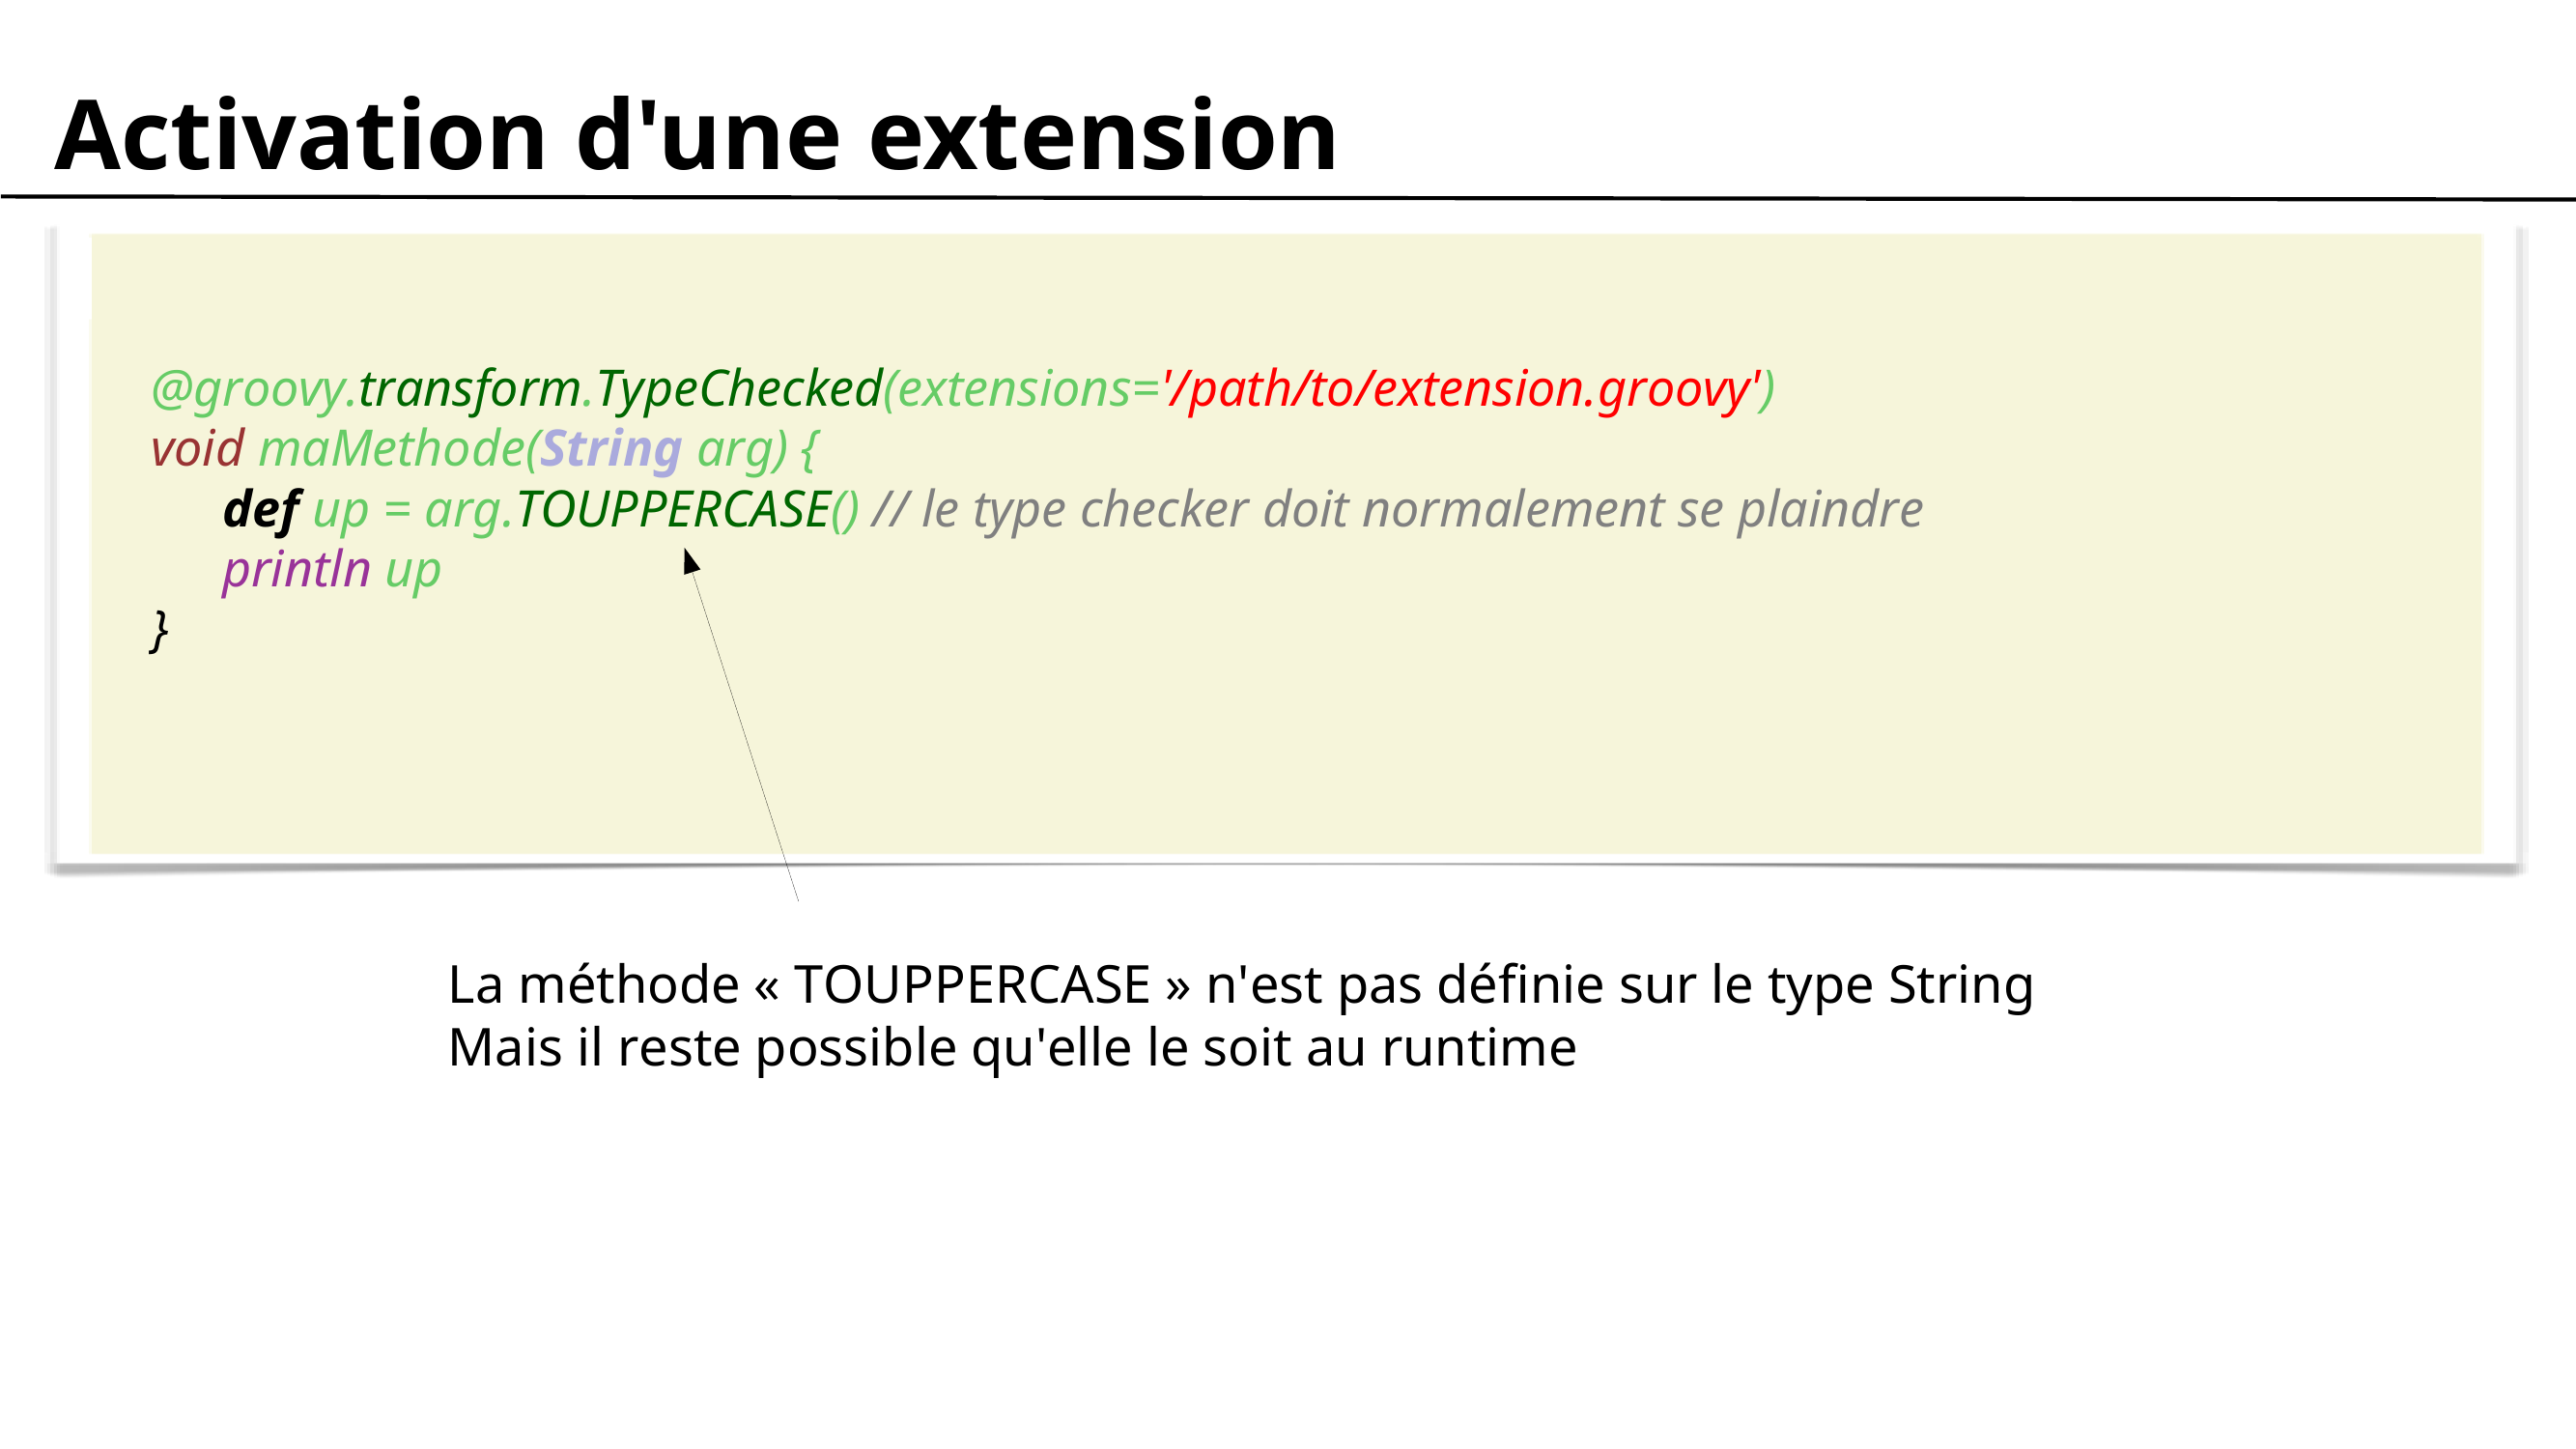

# Activation d'une extension
@groovy.transform.TypeChecked(extensions='/path/to/extension.groovy')
void maMethode(String arg) {
	def up = arg.TOUPPERCASE() // le type checker doit normalement se plaindre
	println up
}
La méthode « TOUPPERCASE » n'est pas définie sur le type String
Mais il reste possible qu'elle le soit au runtime